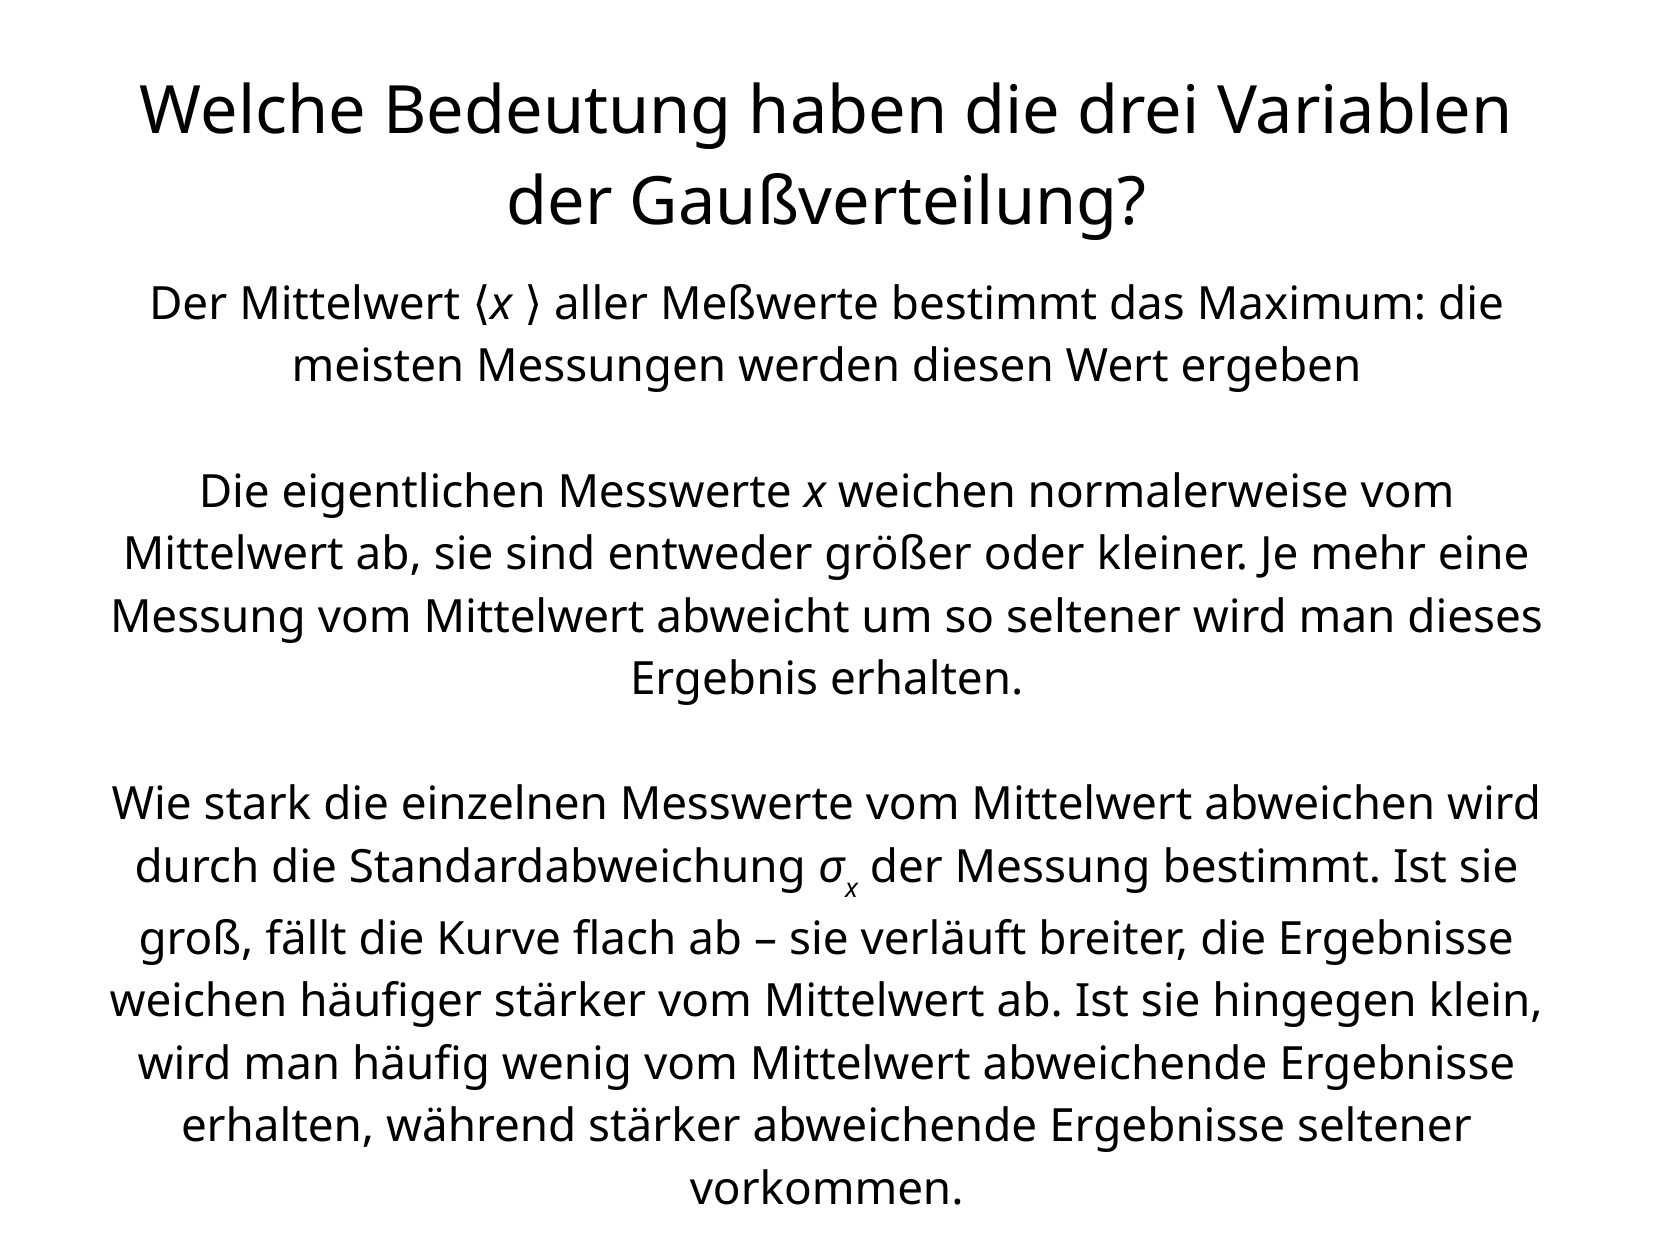

# Welche Bedeutung haben die drei Variablen der Gaußverteilung?
Der Mittelwert ⟨x ⟩ aller Meßwerte bestimmt das Maximum: die meisten Messungen werden diesen Wert ergeben
Die eigentlichen Messwerte x weichen normalerweise vom Mittelwert ab, sie sind entweder größer oder kleiner. Je mehr eine Messung vom Mittelwert abweicht um so seltener wird man dieses Ergebnis erhalten.
Wie stark die einzelnen Messwerte vom Mittelwert abweichen wird durch die Standardabweichung σx der Messung bestimmt. Ist sie groß, fällt die Kurve flach ab – sie verläuft breiter, die Ergebnisse weichen häufiger stärker vom Mittelwert ab. Ist sie hingegen klein, wird man häufig wenig vom Mittelwert abweichende Ergebnisse erhalten, während stärker abweichende Ergebnisse seltener vorkommen.